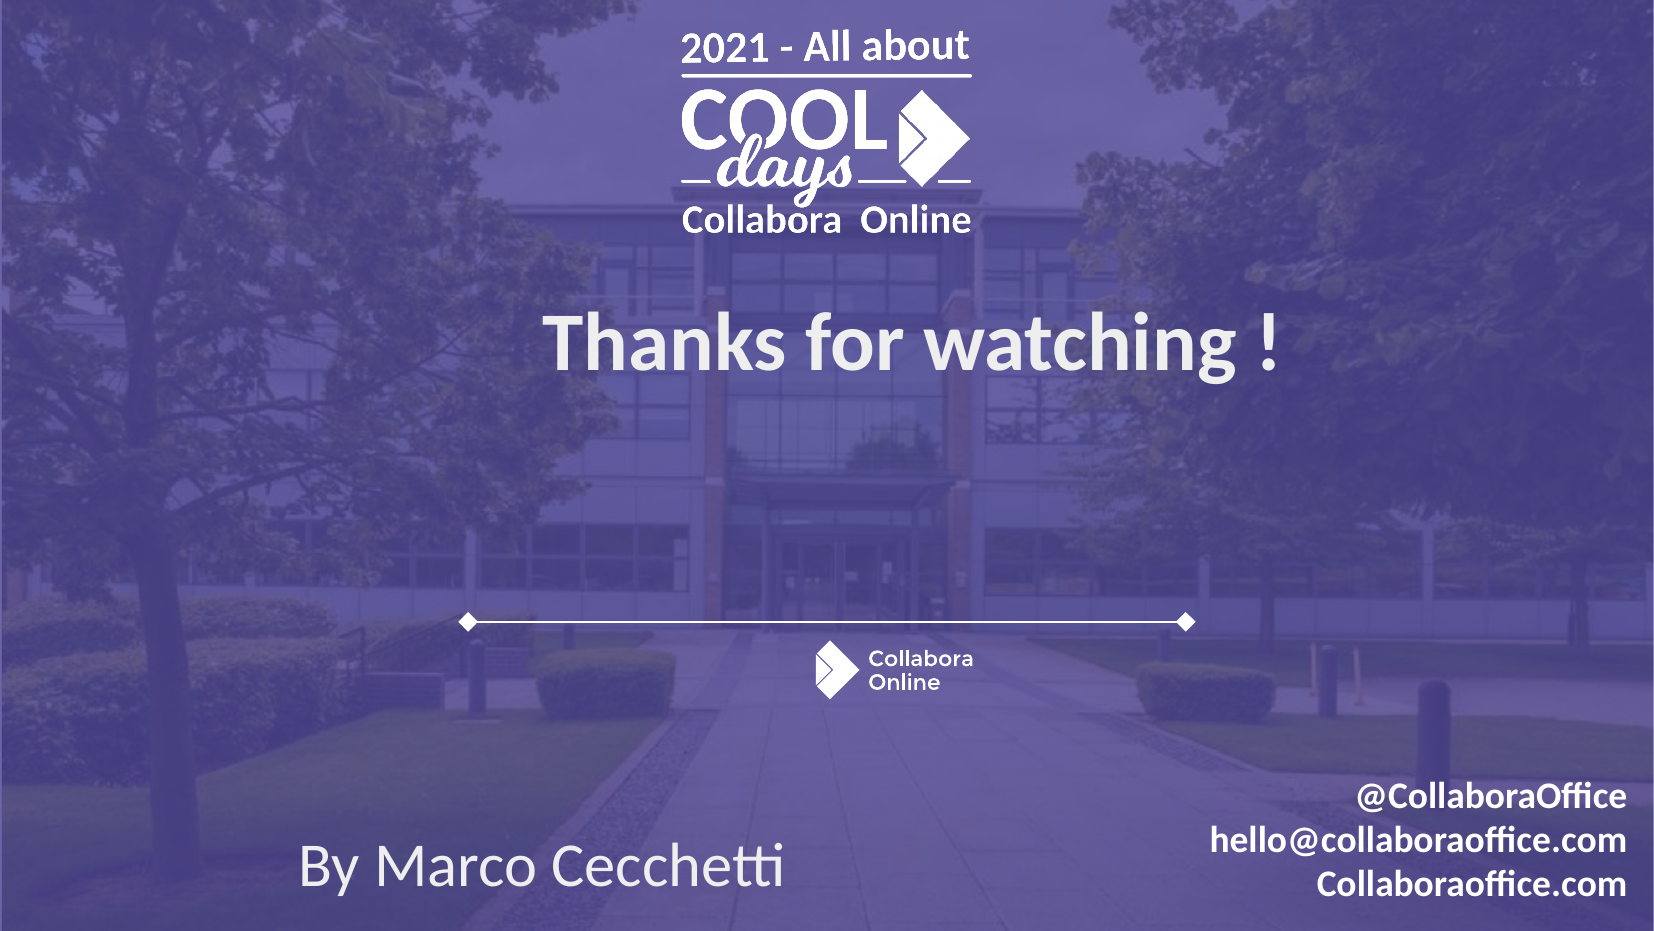

Thanks for watching !
@CollaboraOffice
hello@collaboraoffice.com
Collaboraoffice.com
By Marco Cecchetti